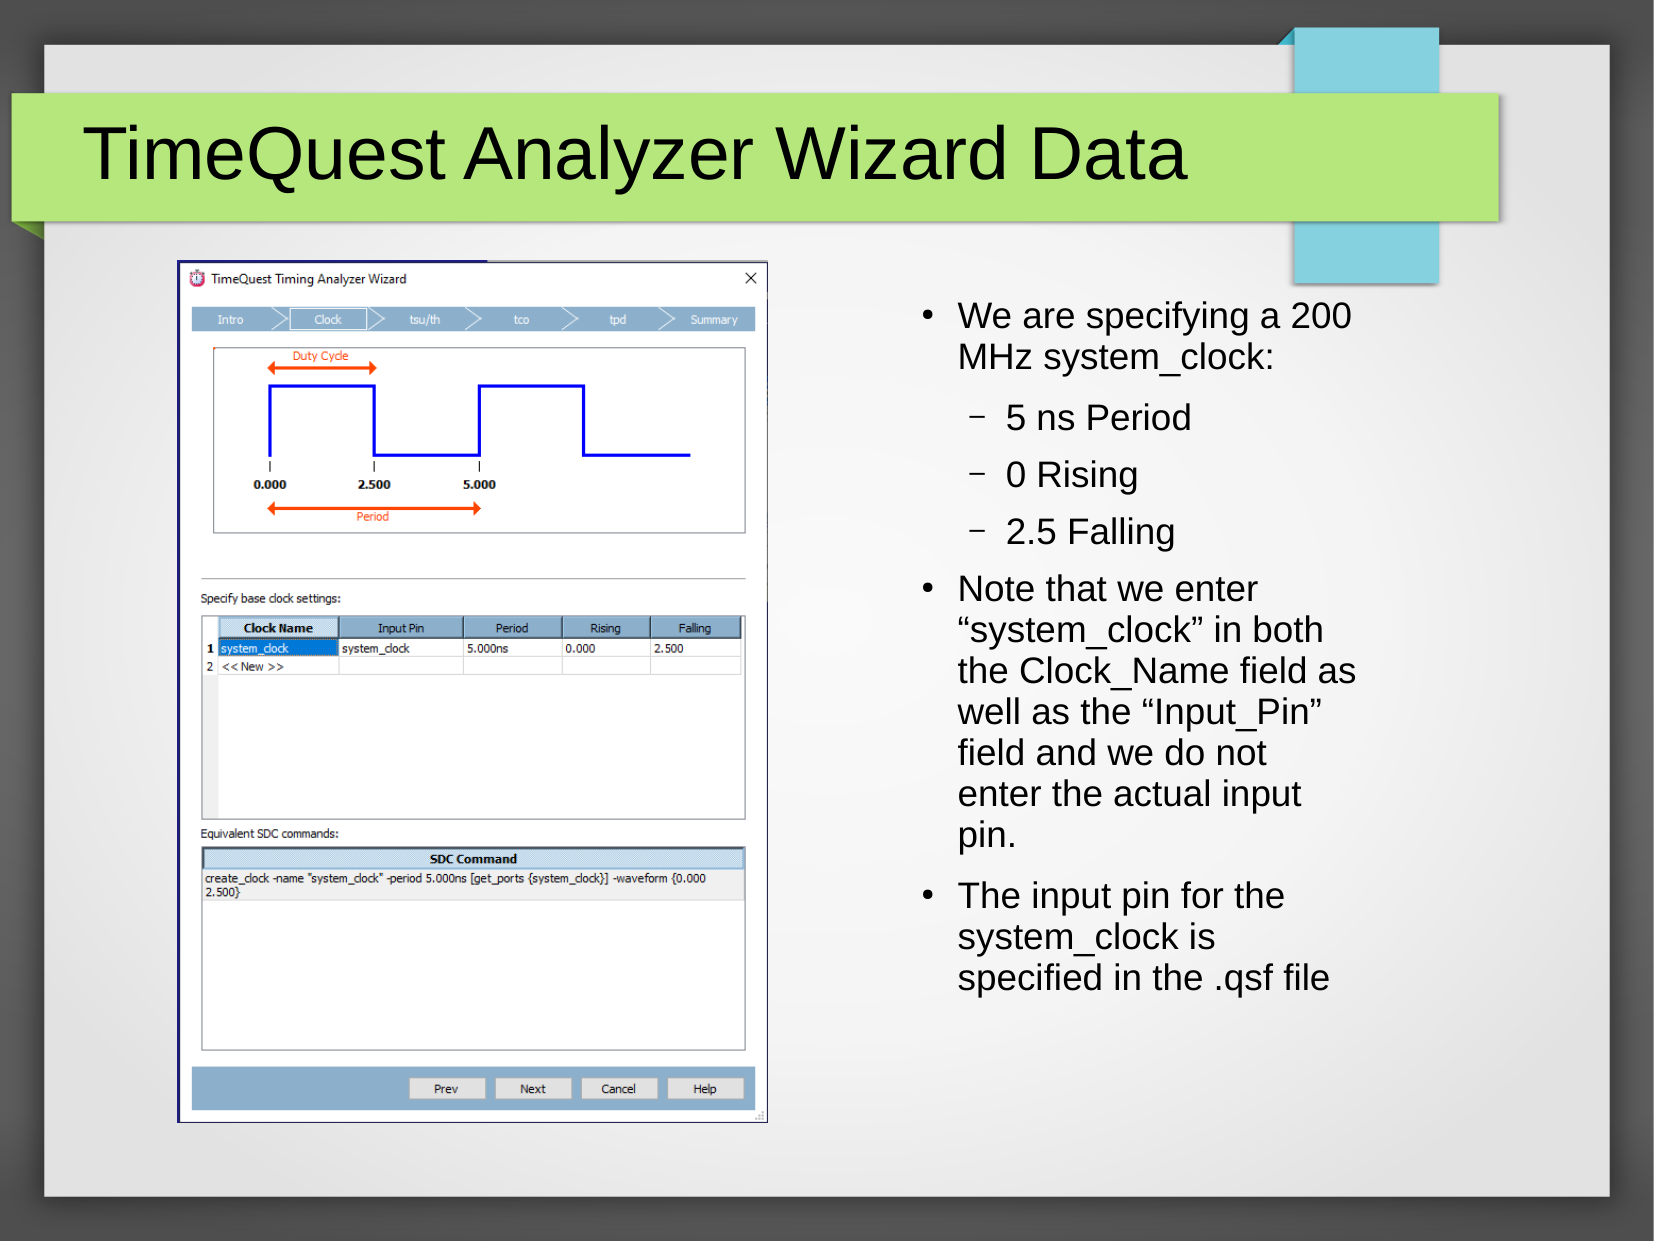

# TimeQuest Analyzer Wizard Data
We are specifying a 200 MHz system_clock:
5 ns Period
0 Rising
2.5 Falling
Note that we enter “system_clock” in both the Clock_Name field as well as the “Input_Pin” field and we do not enter the actual input pin.
The input pin for the system_clock is specified in the .qsf file